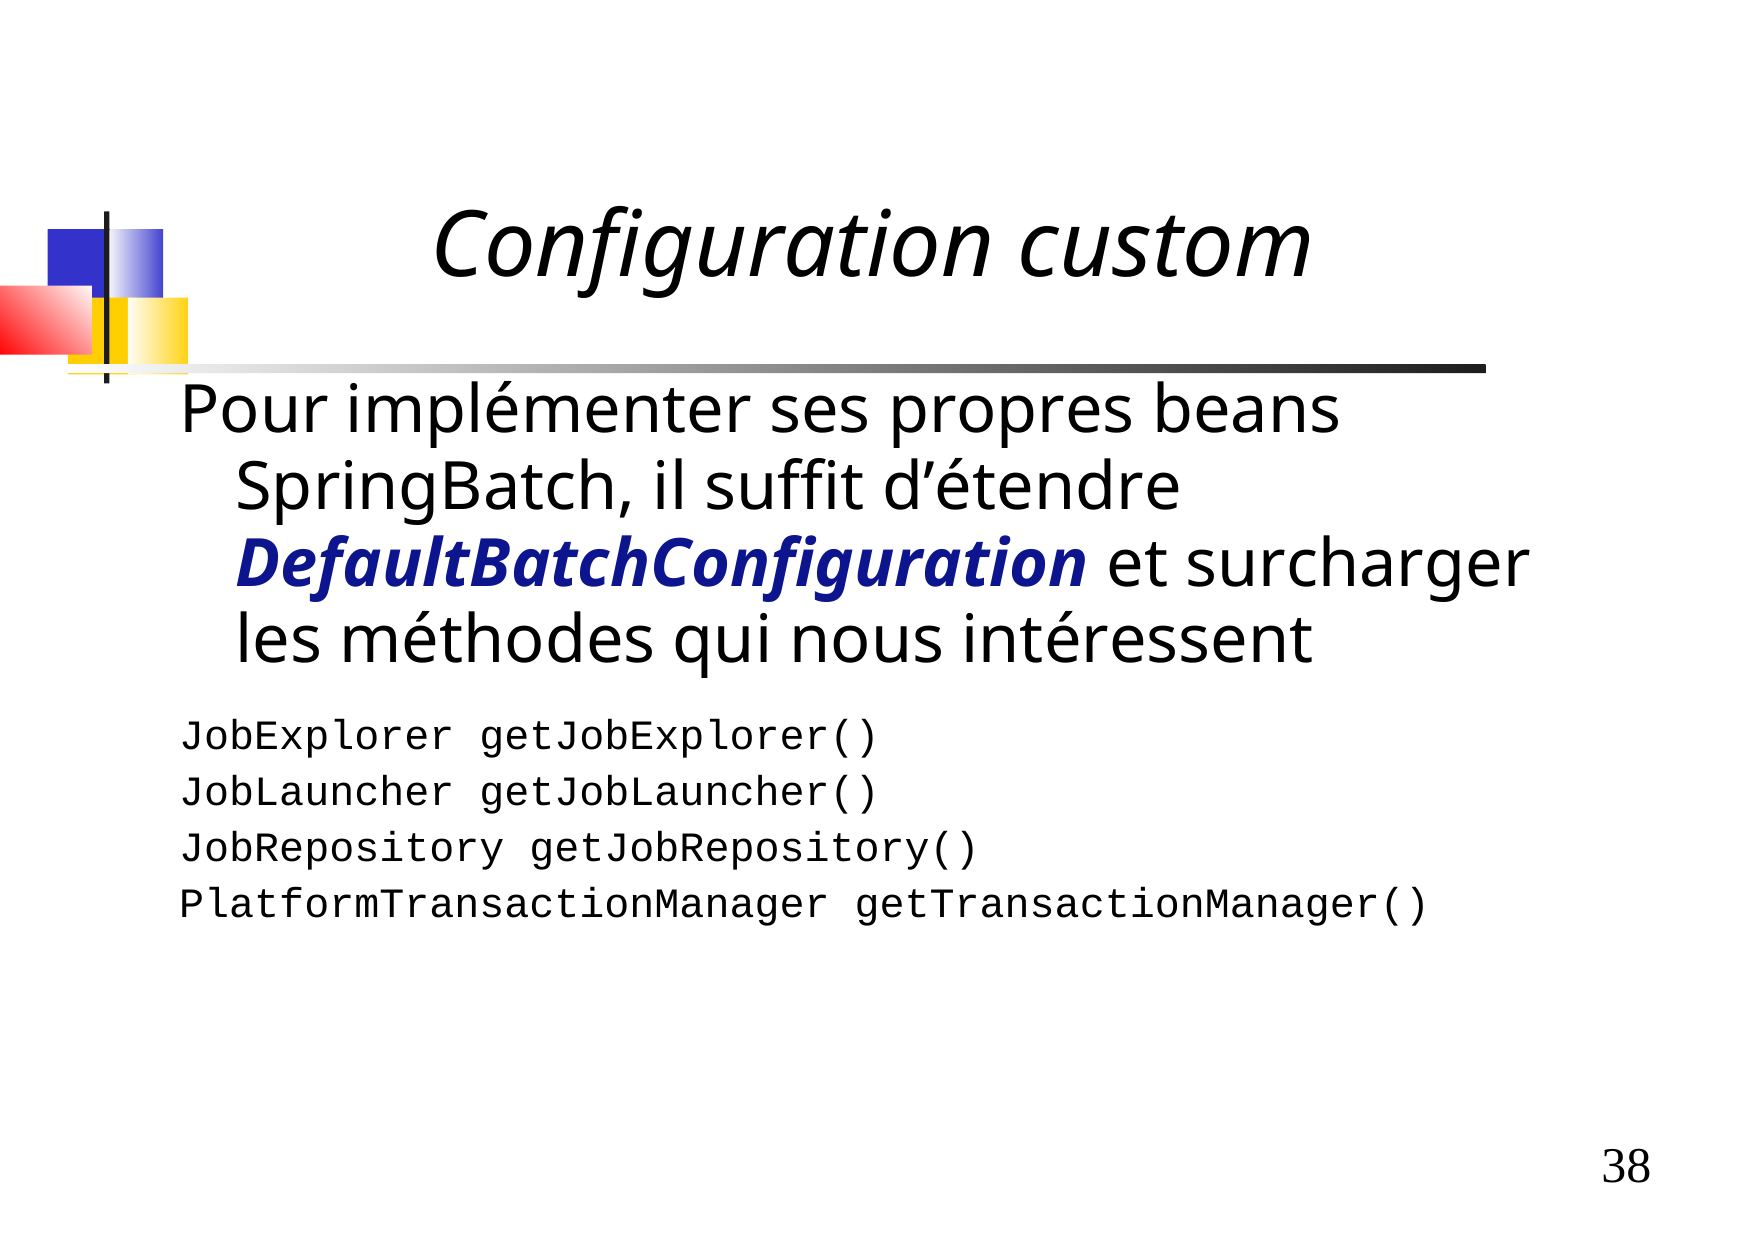

# Configuration custom
Pour implémenter ses propres beans SpringBatch, il suffit d’étendre DefaultBatchConfiguration et surcharger les méthodes qui nous intéressent
JobExplorer getJobExplorer()
JobLauncher getJobLauncher()
JobRepository getJobRepository()
PlatformTransactionManager getTransactionManager()